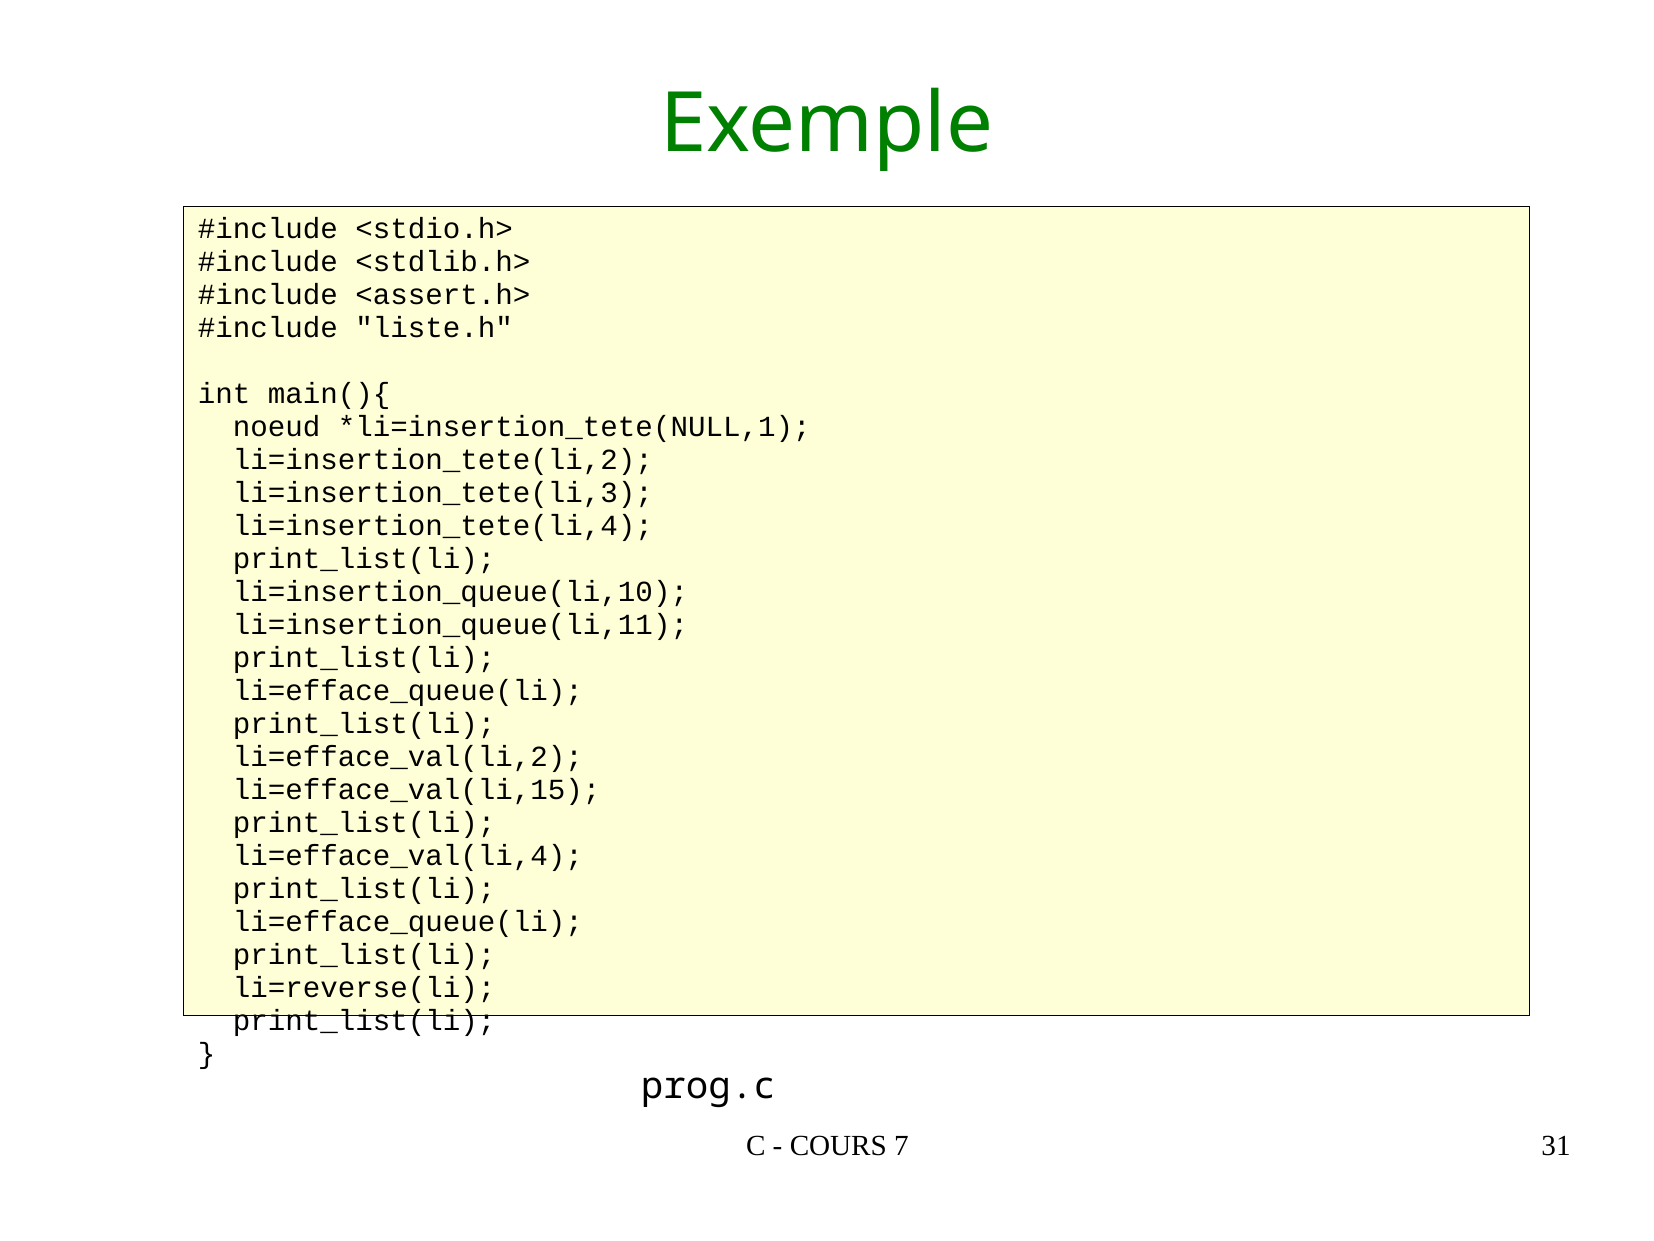

# Exemple
#include <stdio.h>
#include <stdlib.h>
#include <assert.h>
#include "liste.h"
int main(){
 noeud *li=insertion_tete(NULL,1);
 li=insertion_tete(li,2);
 li=insertion_tete(li,3);
 li=insertion_tete(li,4);
 print_list(li);
 li=insertion_queue(li,10);
 li=insertion_queue(li,11);
 print_list(li);
 li=efface_queue(li);
 print_list(li);
 li=efface_val(li,2);
 li=efface_val(li,15);
 print_list(li);
 li=efface_val(li,4);
 print_list(li);
 li=efface_queue(li);
 print_list(li);
 li=reverse(li);
 print_list(li);
}
prog.c
C - COURS 7
31